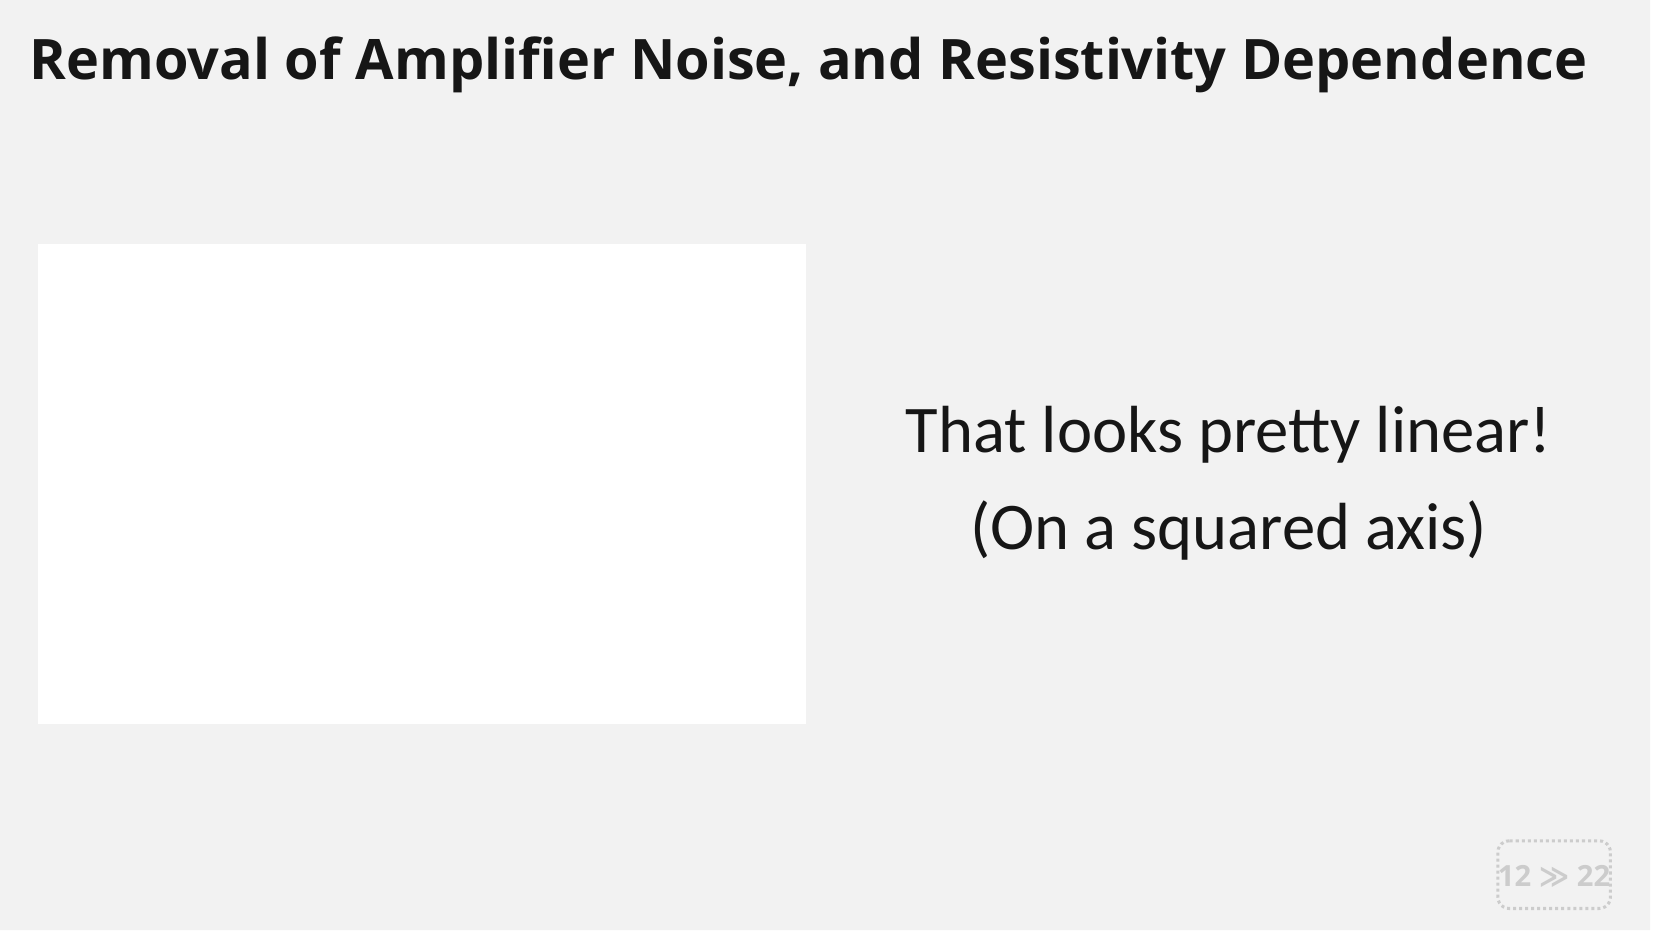

# Removal of Amplifier Noise, and Resistivity Dependence
That looks pretty linear!
(On a squared axis)